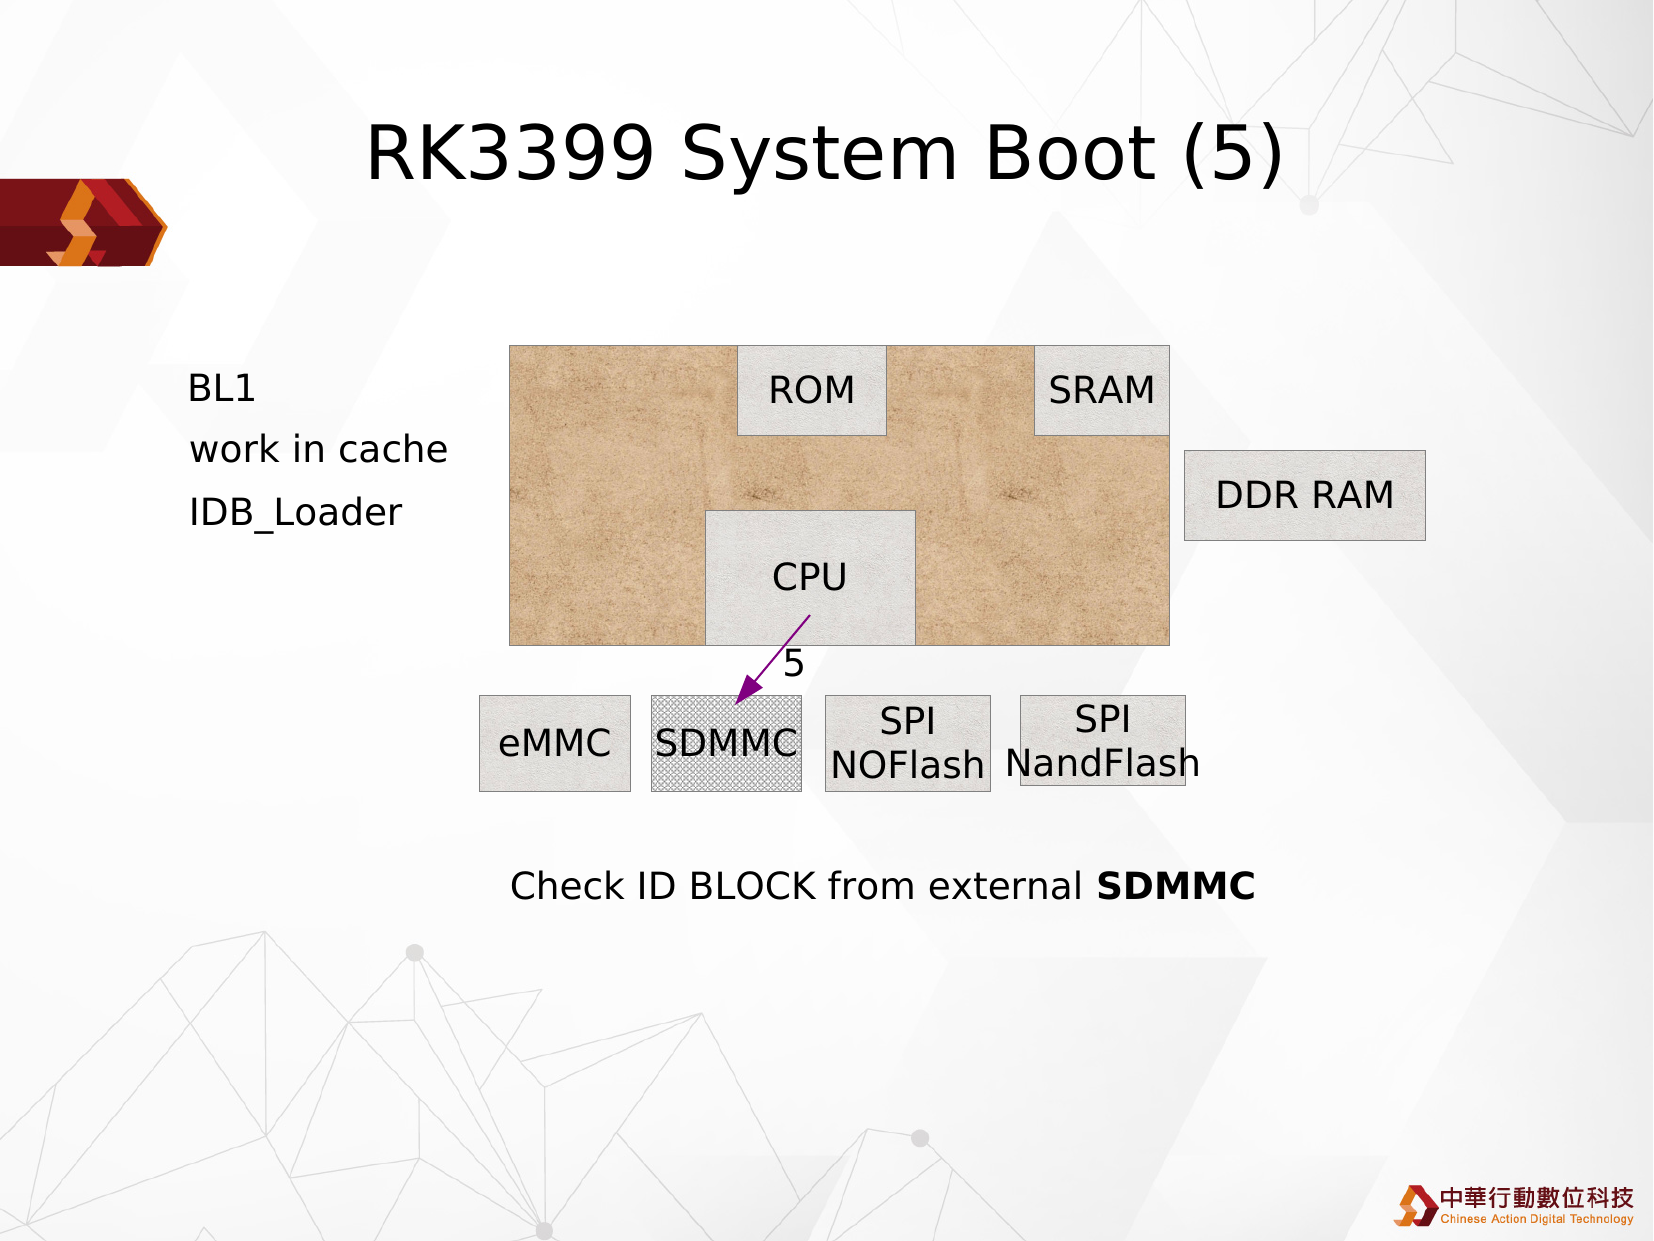

# RK3399 System Boot (5)
ROM
SRAM
BL1
work in cache
DDR RAM
IDB_Loader
CPU
5
eMMC
SDMMC
SPI
NOFlash
SPI
NandFlash
Check ID BLOCK from external SDMMC